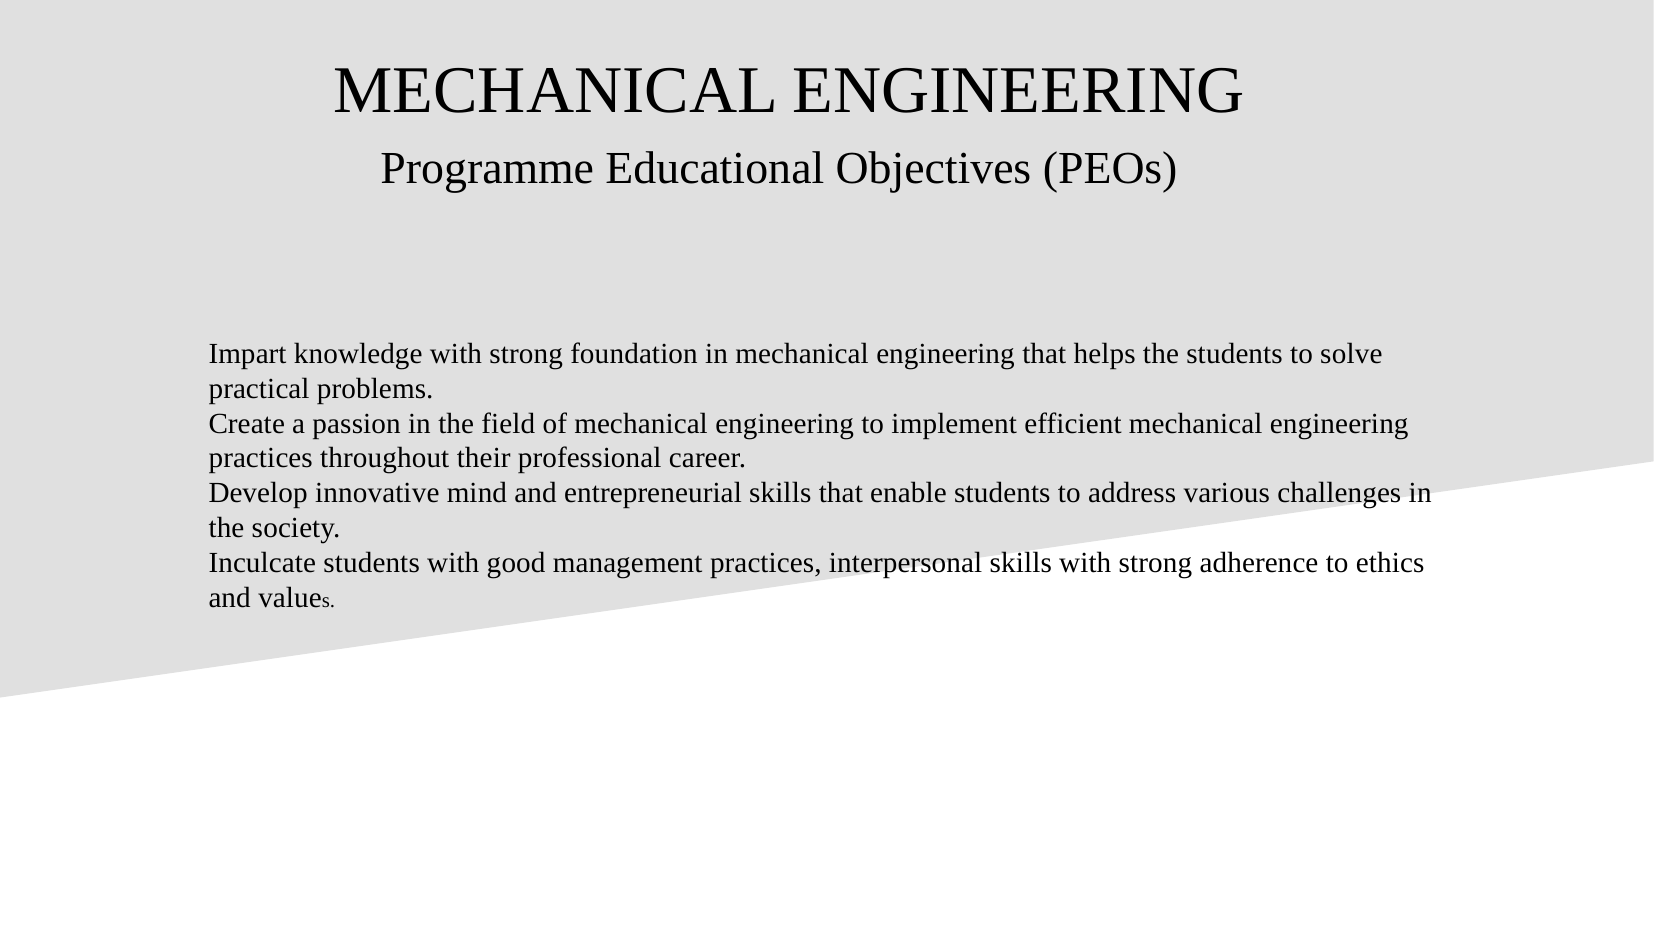

MECHANICAL ENGINEERING
Programme Educational Objectives (PEOs)
Impart knowledge with strong foundation in mechanical engineering that helps the students to solve practical problems.
Create a passion in the field of mechanical engineering to implement efficient mechanical engineering practices throughout their professional career.
Develop innovative mind and entrepreneurial skills that enable students to address various challenges in the society.
Inculcate students with good management practices, interpersonal skills with strong adherence to ethics and values.